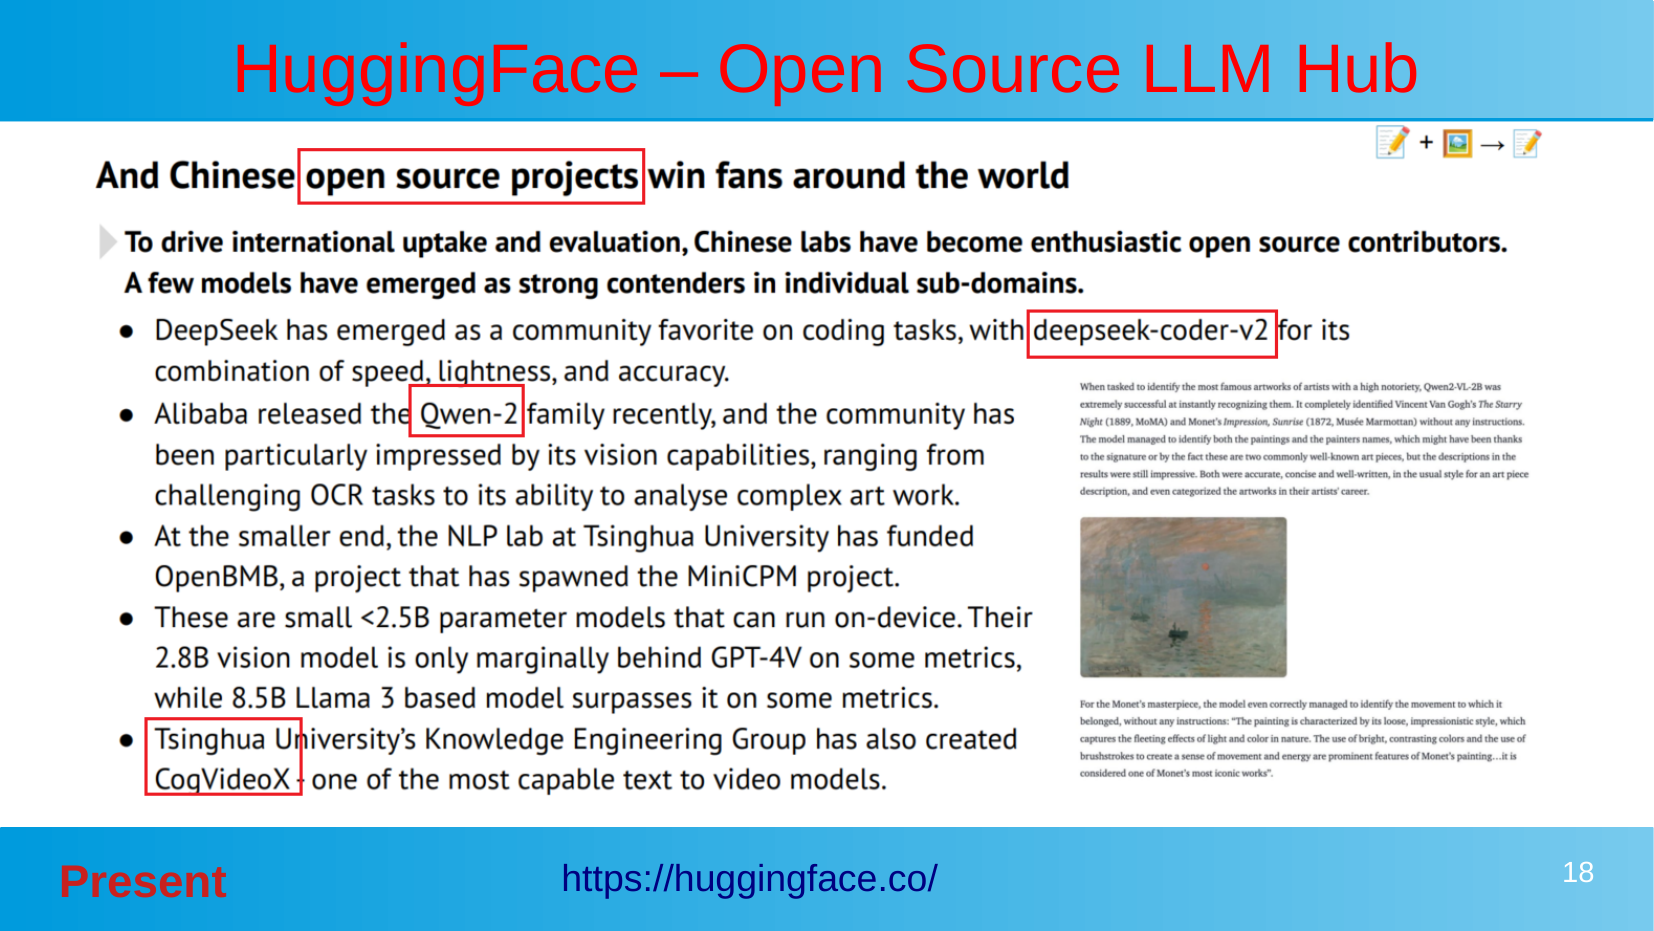

# HuggingFace – Open Source LLM Hub
https://huggingface.co/
18